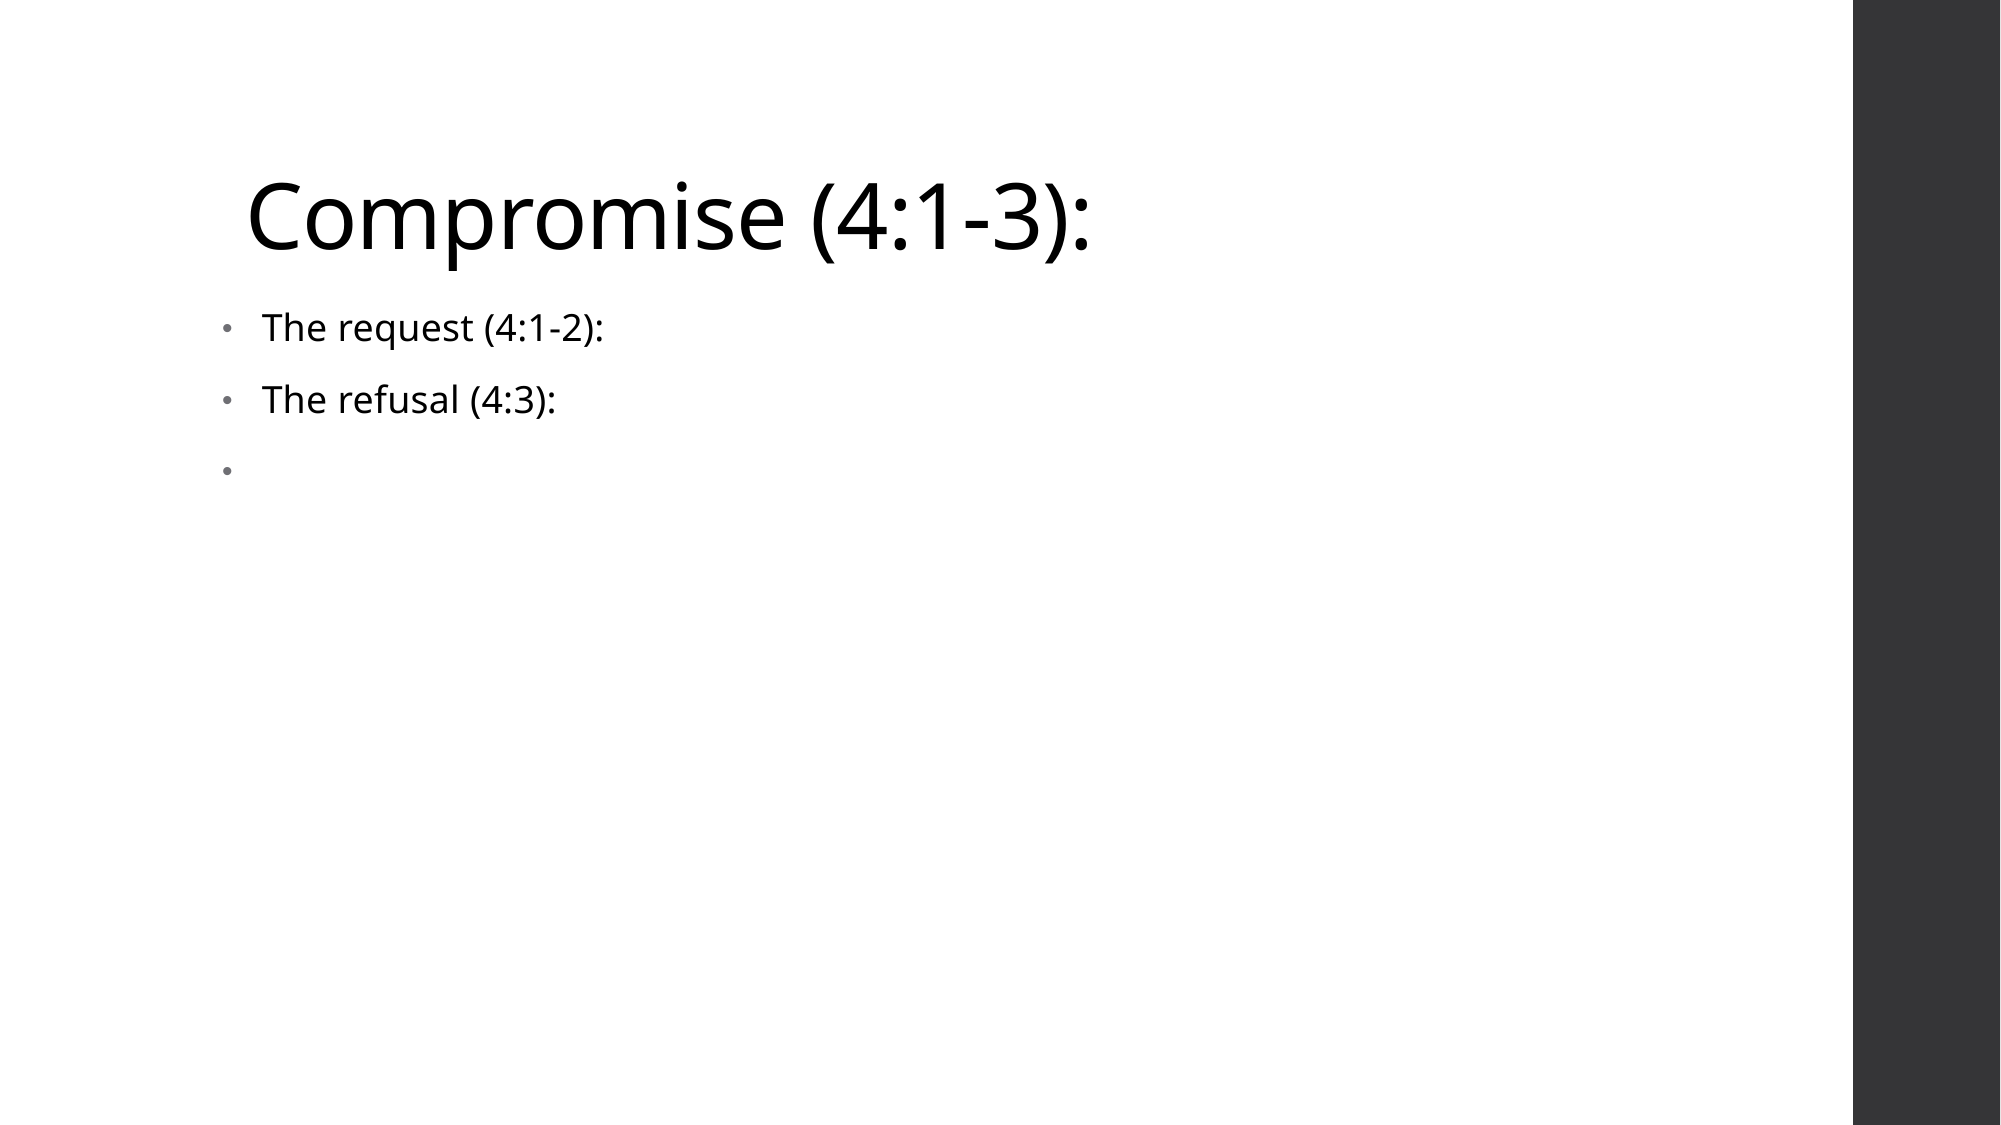

# Compromise (4:1-3):
 The request (4:1-2):
 The refusal (4:3):